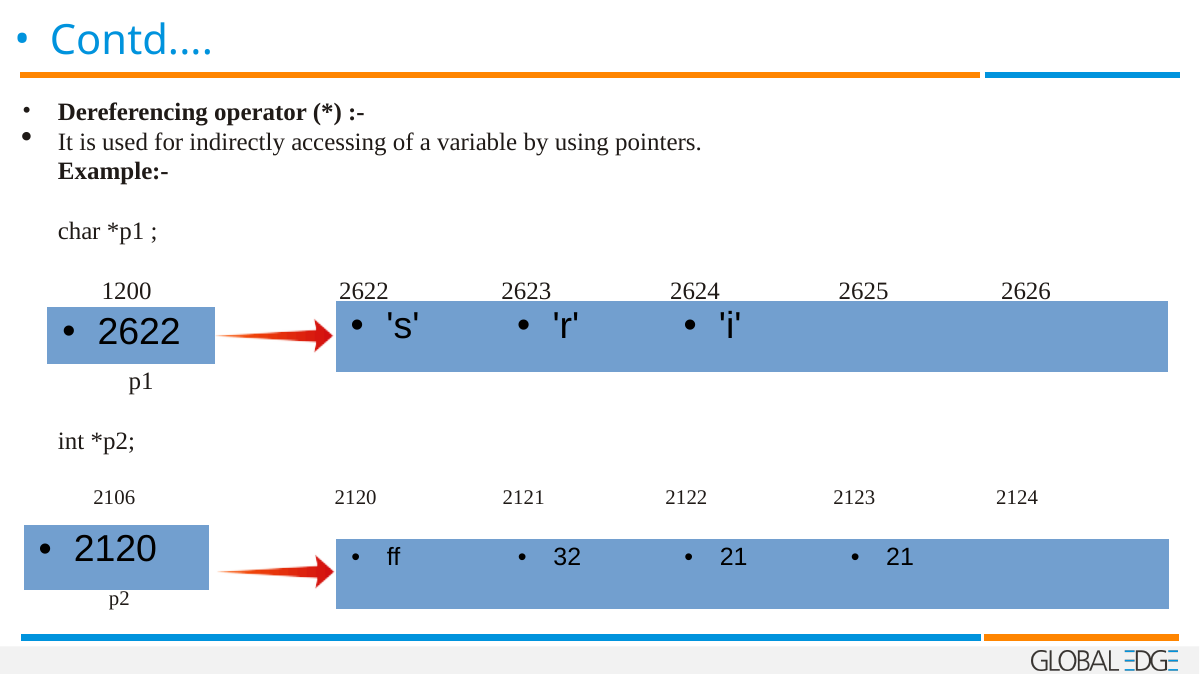

Contd....
Dereferencing operator (*) :-
It is used for indirectly accessing of a variable by using pointers.
Example:-
char *p1 ;
 1200 2622 2623 2624 2625 2626
p1
int *p2;
2106 2120 2121 2122 2123 2124
 p2
| 's' | 'r' | 'i' | | |
| --- | --- | --- | --- | --- |
| 2622 |
| --- |
| 2120 |
| --- |
| ff | 32 | 21 | 21 | |
| --- | --- | --- | --- | --- |